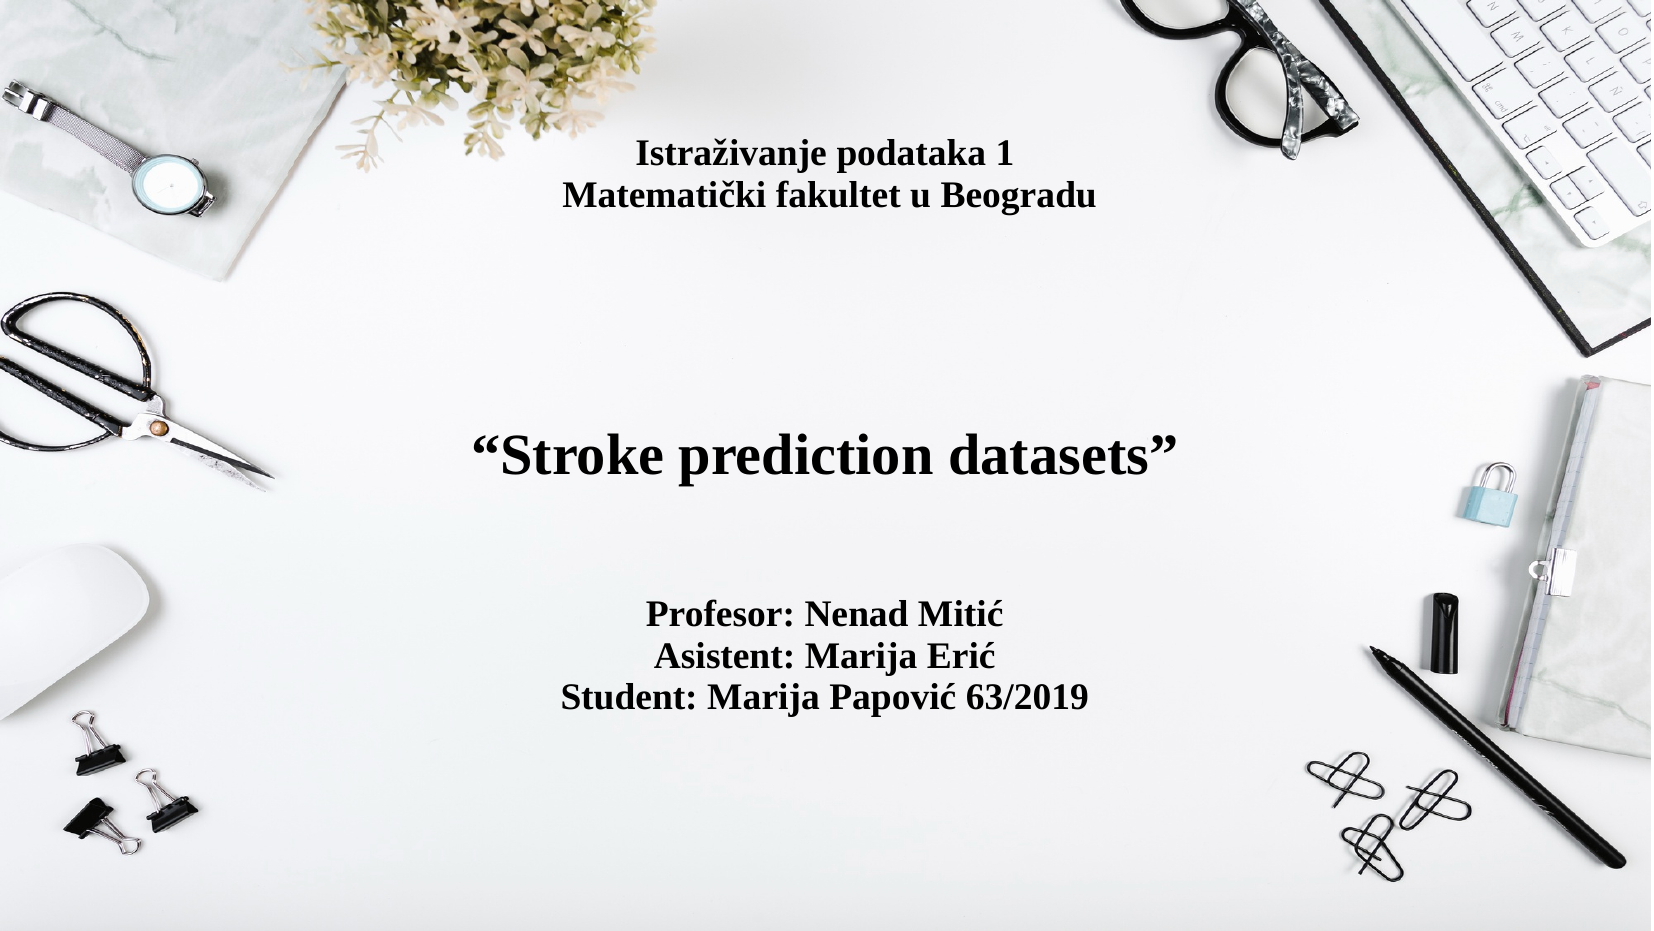

Istraživanje podataka 1
 Matematički fakultet u Beogradu
“Stroke prediction datasets”
Profesor: Nenad Mitić
Asistent: Marija Erić
Student: Marija Papović 63/2019
#